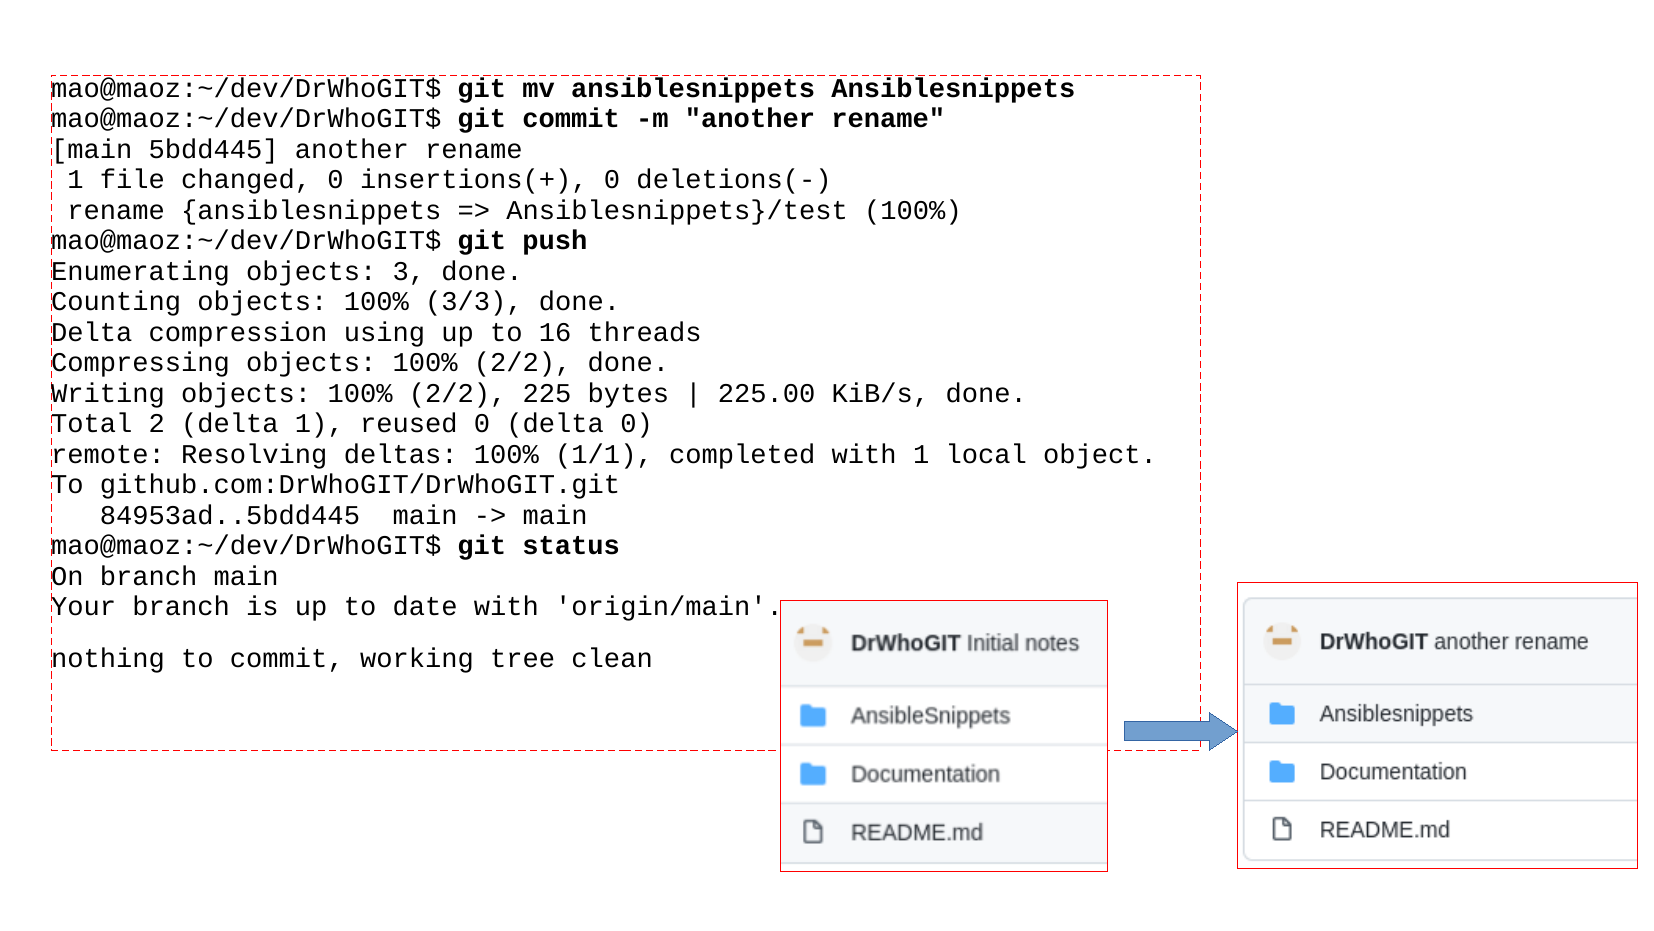

mao@maoz:~/dev/DrWhoGIT$ git mv ansiblesnippets Ansiblesnippets
mao@maoz:~/dev/DrWhoGIT$ git commit -m "another rename"
[main 5bdd445] another rename
 1 file changed, 0 insertions(+), 0 deletions(-)
 rename {ansiblesnippets => Ansiblesnippets}/test (100%)
mao@maoz:~/dev/DrWhoGIT$ git push
Enumerating objects: 3, done.
Counting objects: 100% (3/3), done.
Delta compression using up to 16 threads
Compressing objects: 100% (2/2), done.
Writing objects: 100% (2/2), 225 bytes | 225.00 KiB/s, done.
Total 2 (delta 1), reused 0 (delta 0)
remote: Resolving deltas: 100% (1/1), completed with 1 local object.
To github.com:DrWhoGIT/DrWhoGIT.git
 84953ad..5bdd445 main -> main
mao@maoz:~/dev/DrWhoGIT$ git status
On branch main
Your branch is up to date with 'origin/main'.
nothing to commit, working tree clean